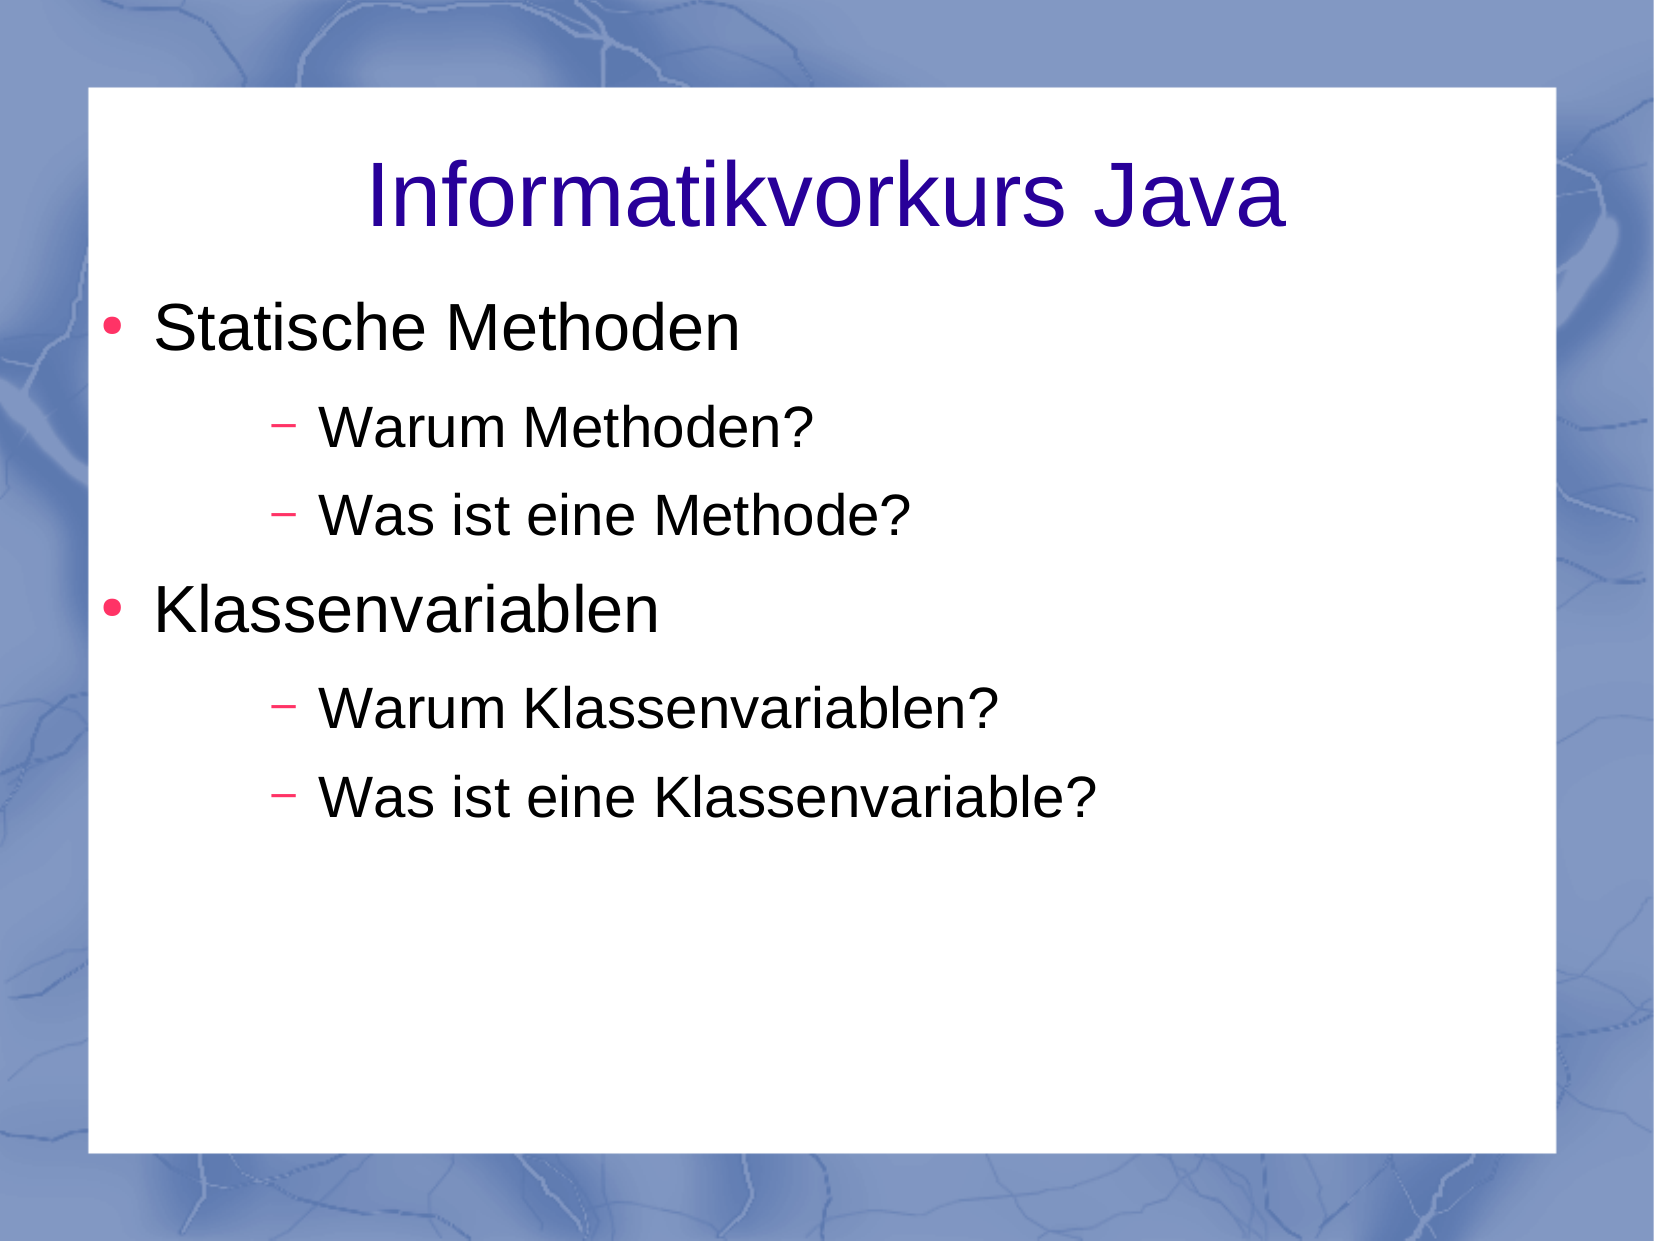

# Informatikvorkurs Java
Statische Methoden
Warum Methoden?
Was ist eine Methode?
Klassenvariablen
Warum Klassenvariablen?
Was ist eine Klassenvariable?